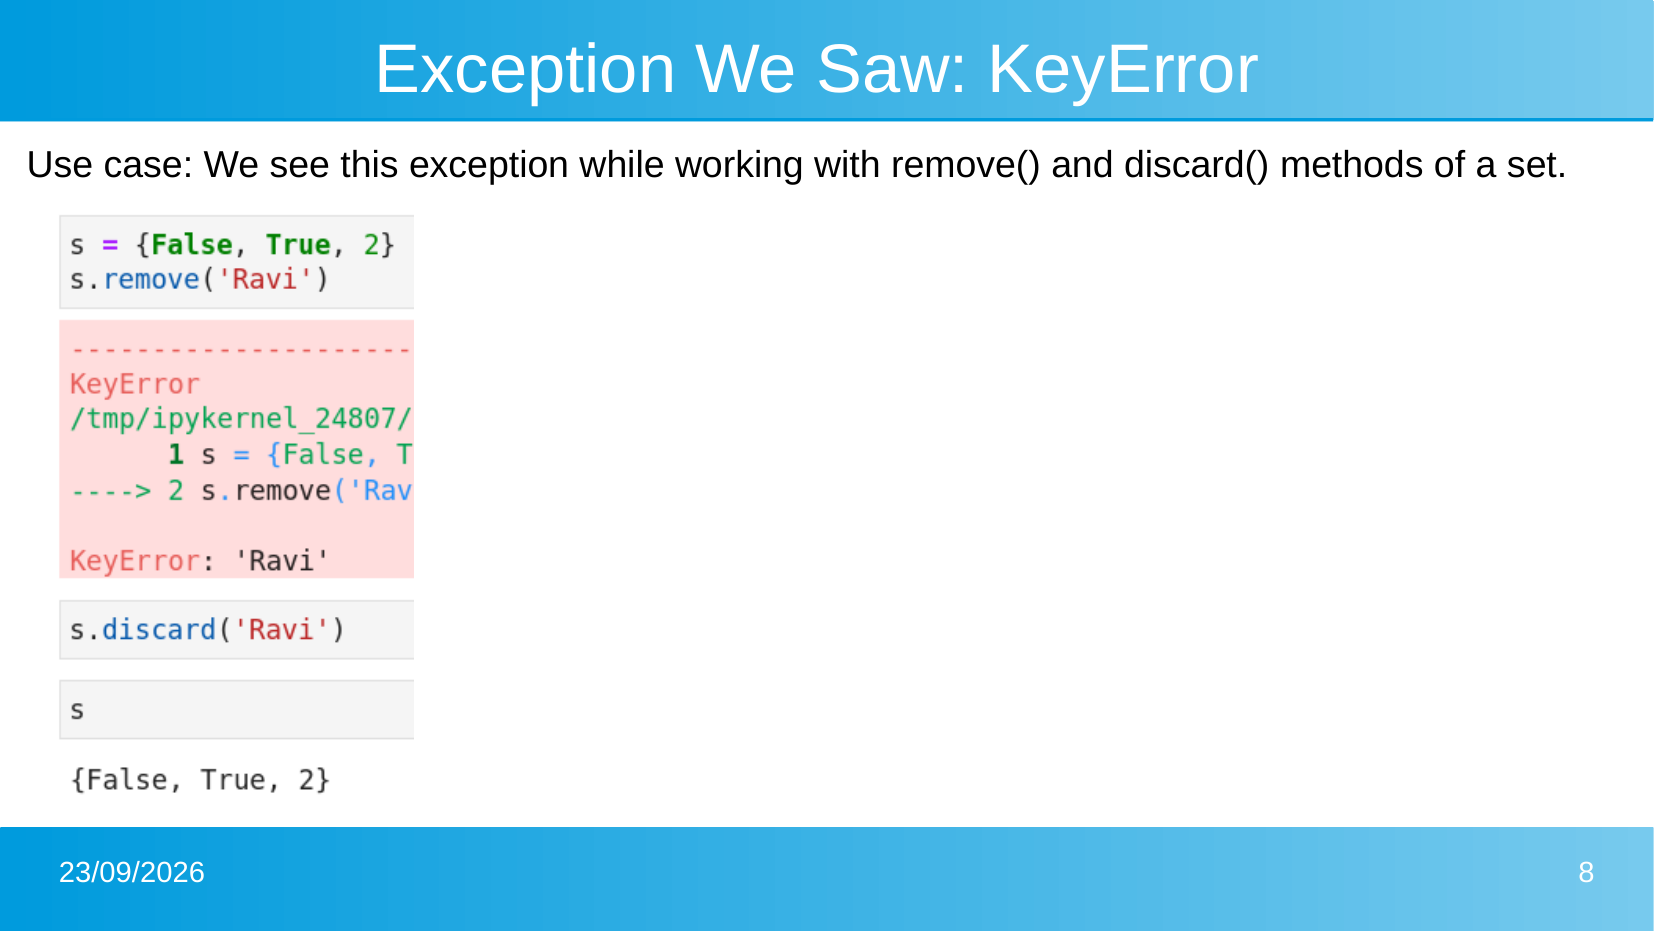

# Exception We Saw: KeyError
Use case: We see this exception while working with remove() and discard() methods of a set.
8